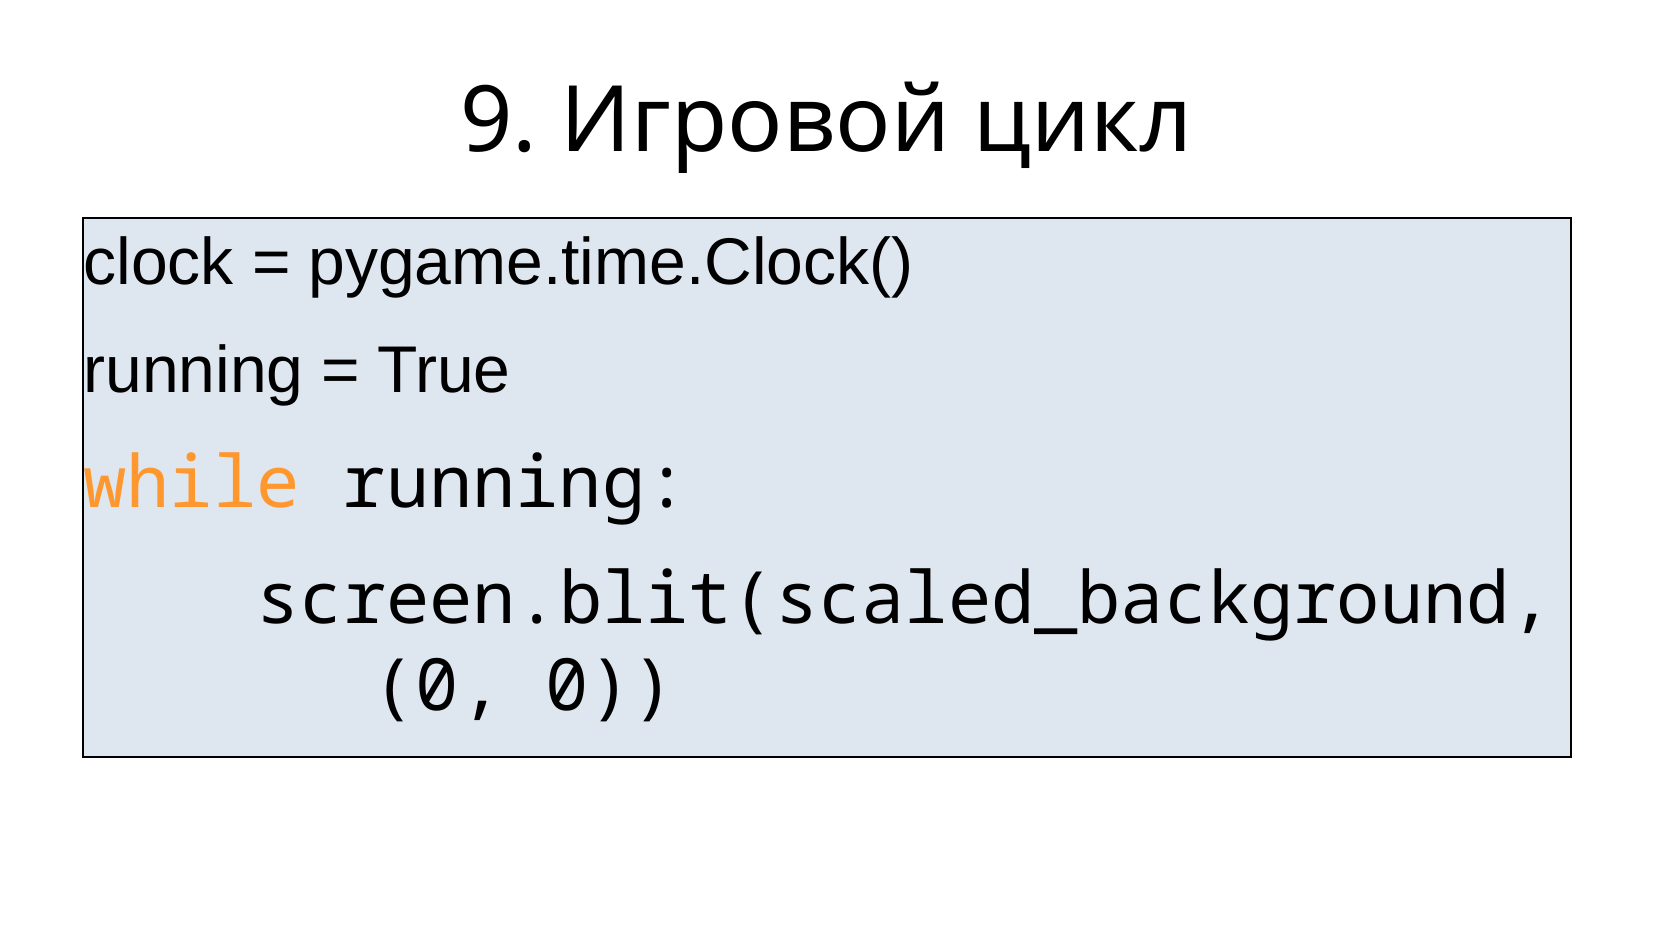

# 9. Игровой цикл
clock = pygame.time.Clock()
running = True
while running:
 screen.blit(scaled_background, 	 (0, 0))